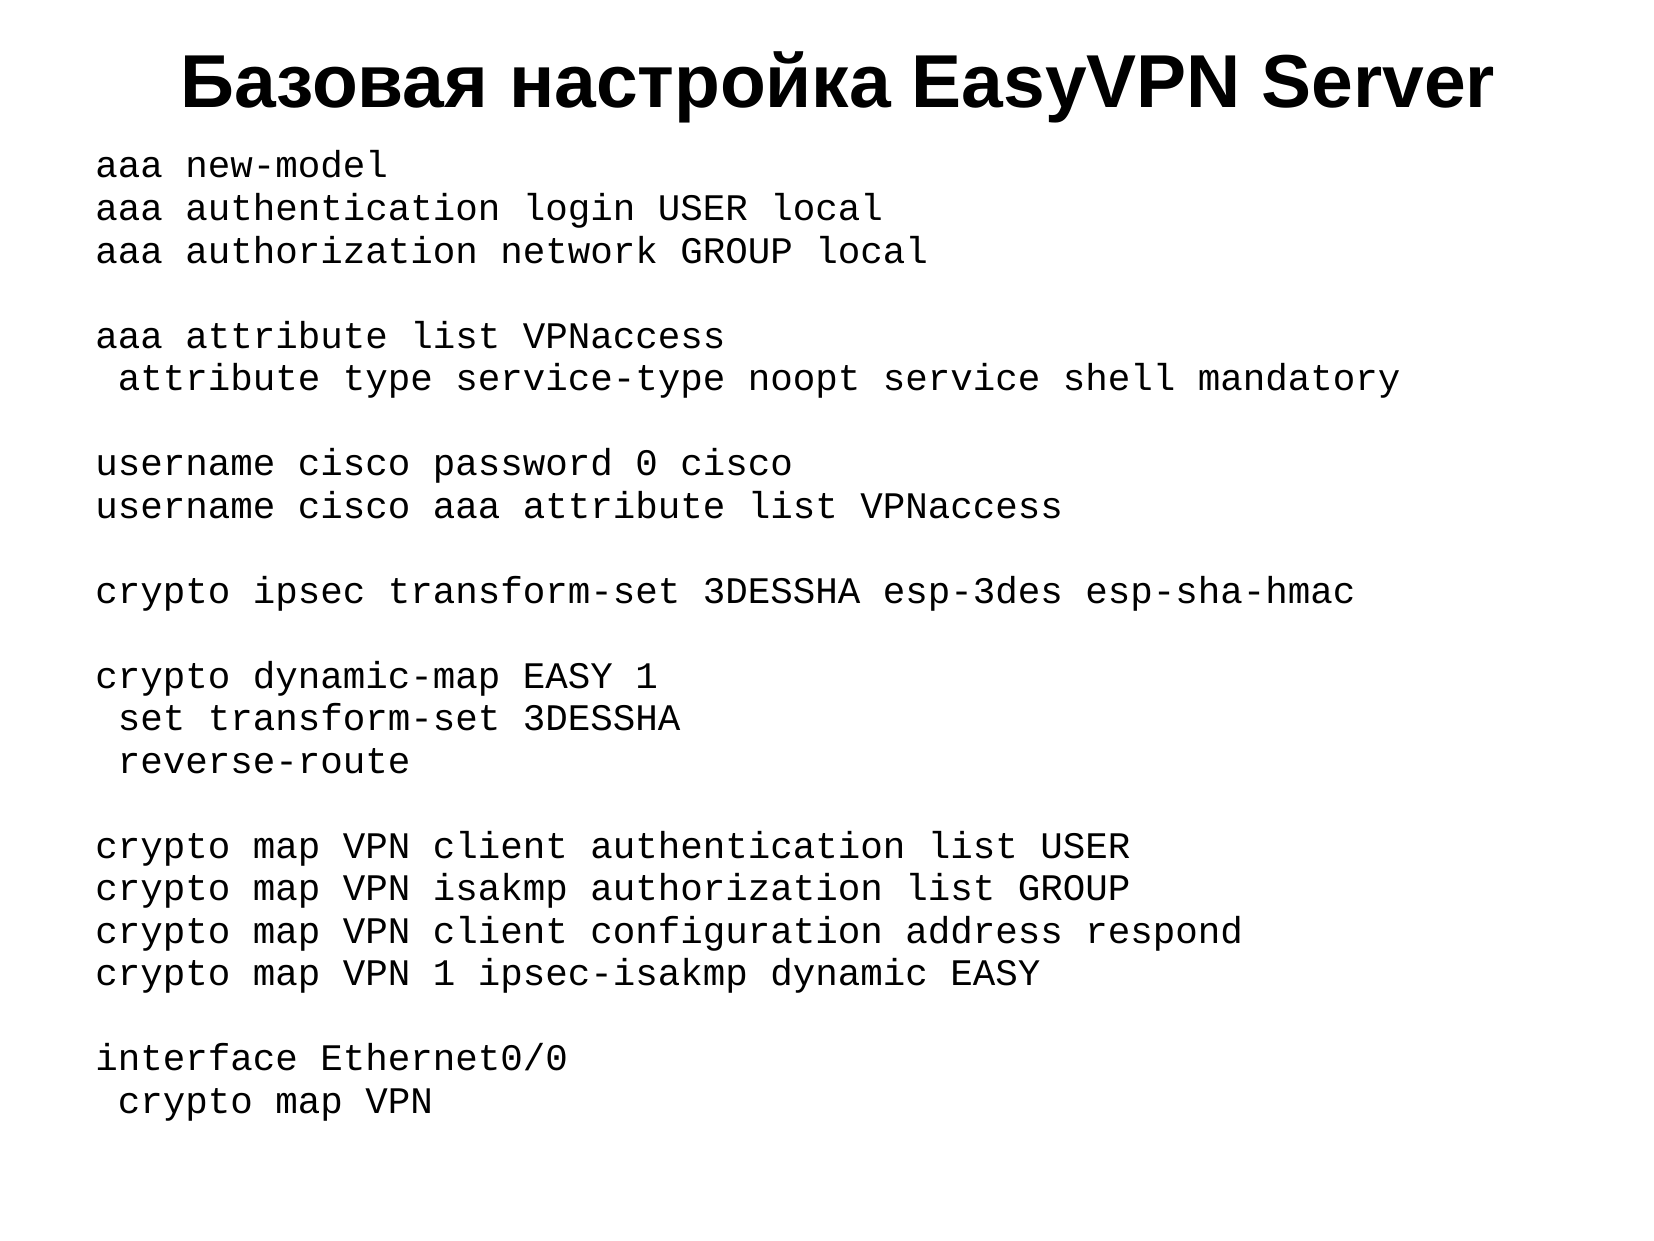

Базовая настройка EasyVPN Server
# aaa new-model
aaa authentication login USER local
aaa authorization network GROUP local
aaa attribute list VPNaccess
 attribute type service-type noopt service shell mandatory
username cisco password 0 cisco
username cisco aaa attribute list VPNaccess
crypto ipsec transform-set 3DESSHA esp-3des esp-sha-hmac
crypto dynamic-map EASY 1
 set transform-set 3DESSHA
 reverse-route
crypto map VPN client authentication list USER
crypto map VPN isakmp authorization list GROUP
crypto map VPN client configuration address respond
crypto map VPN 1 ipsec-isakmp dynamic EASY
interface Ethernet0/0
 crypto map VPN